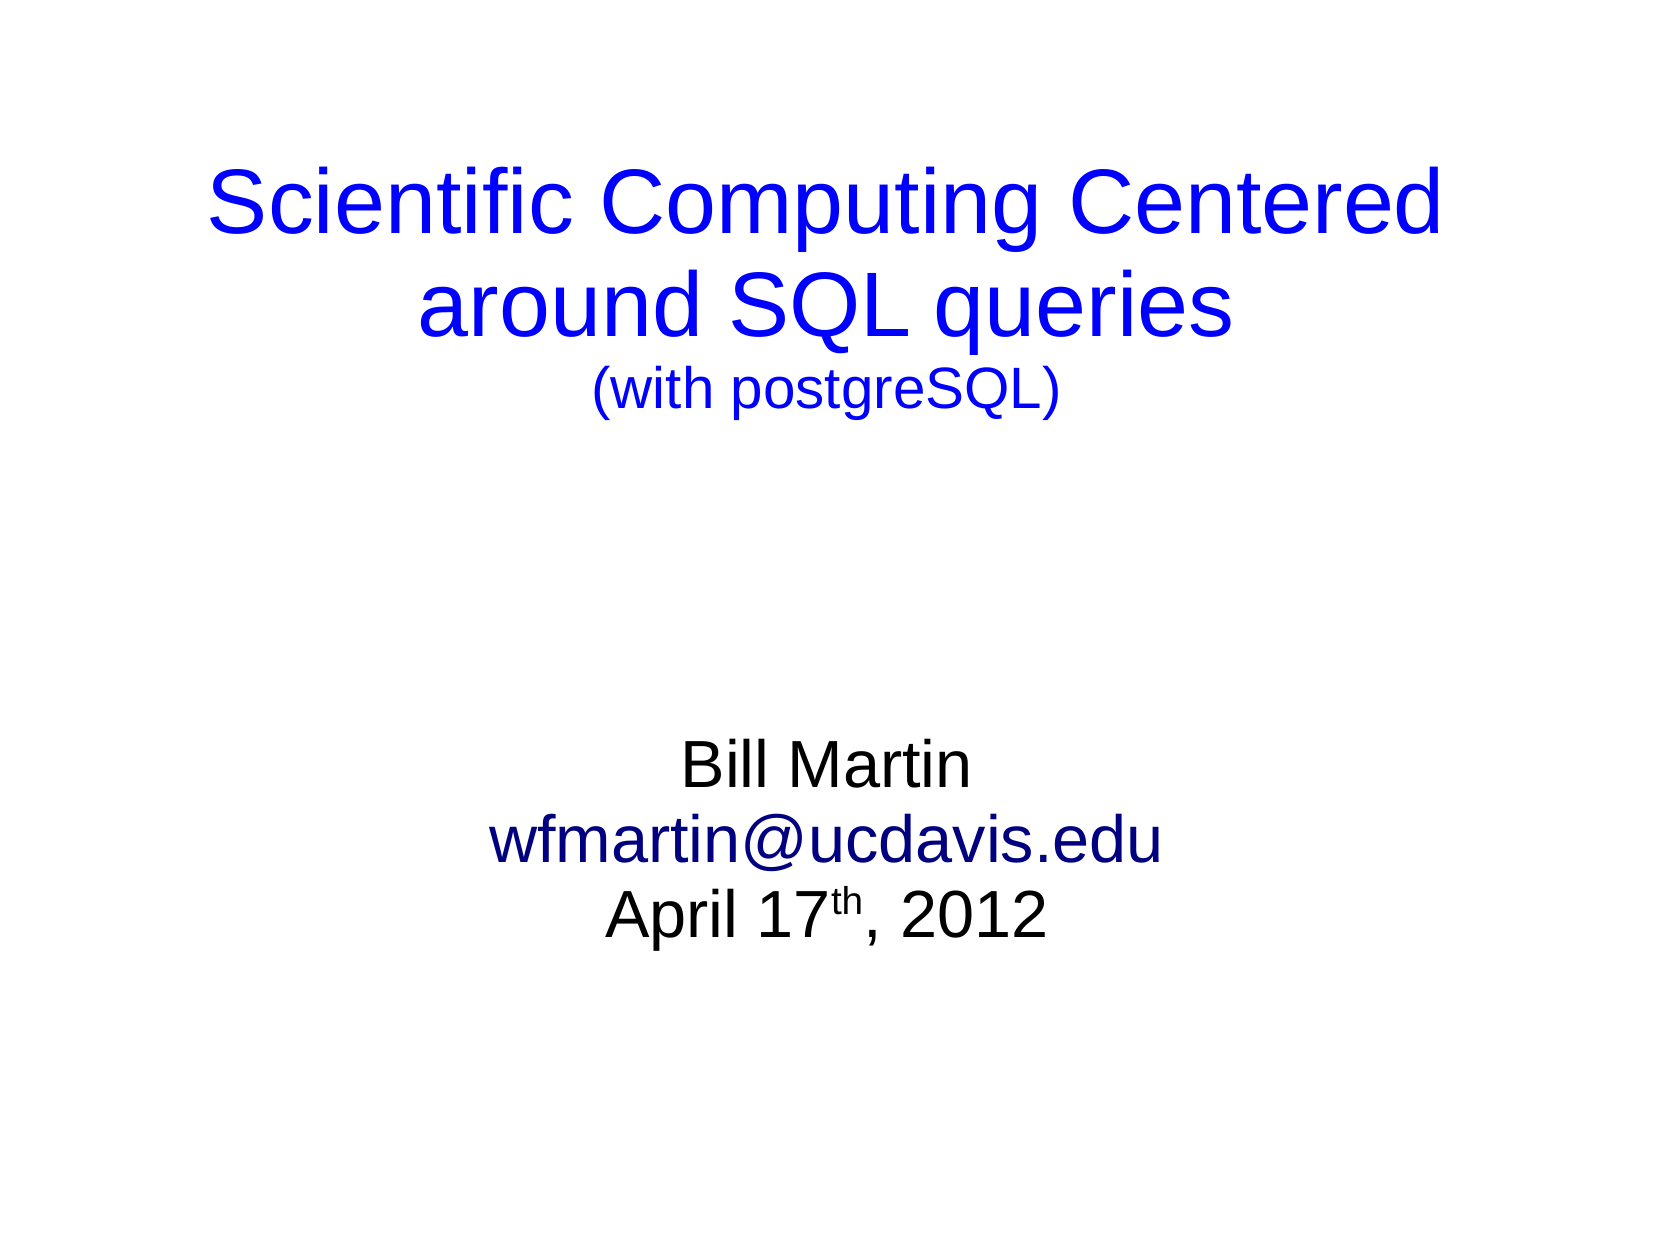

# Scientific Computing Centered around SQL queries (with postgreSQL)
Bill Martin
wfmartin@ucdavis.edu
April 17th, 2012